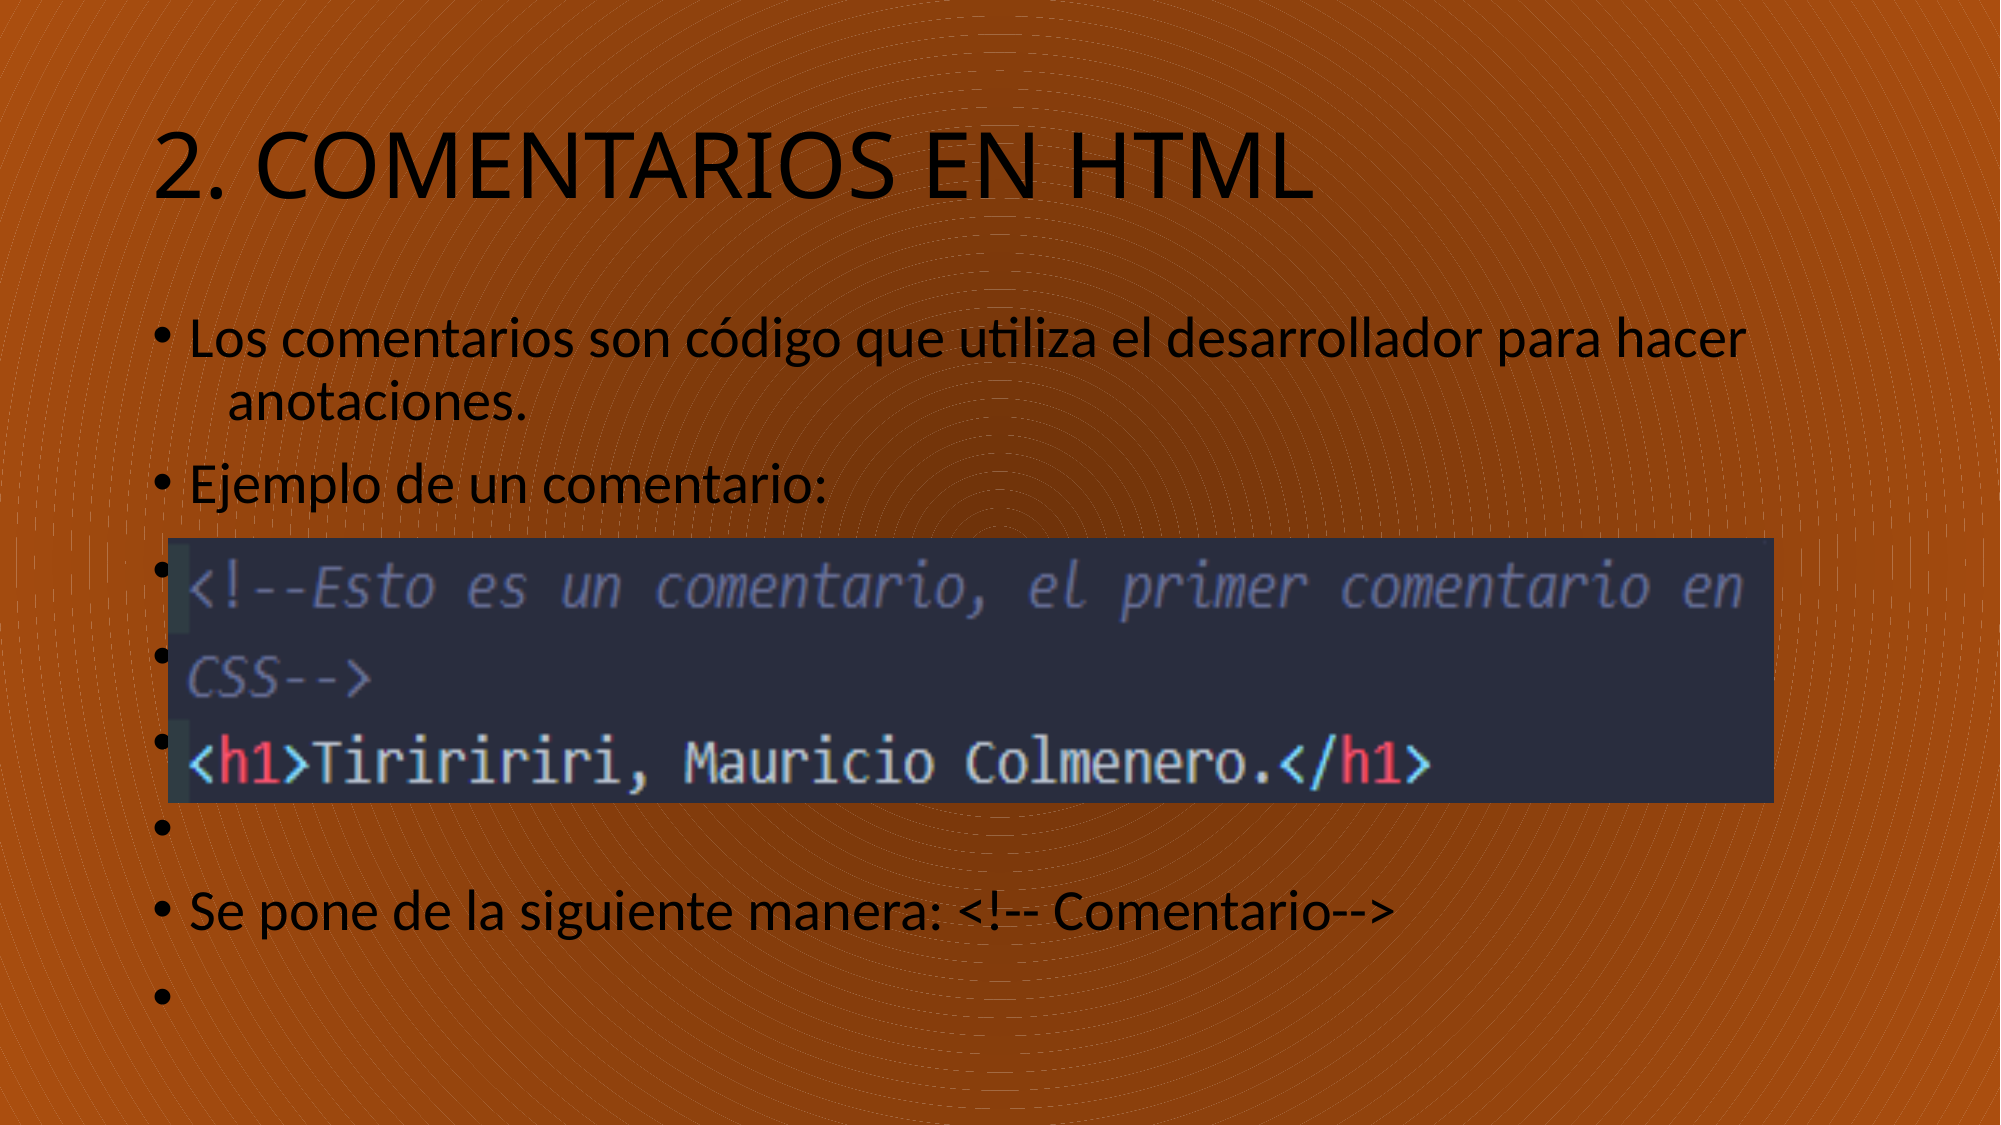

# 2. COMENTARIOS EN HTML
Los comentarios son código que utiliza el desarrollador para hacer anotaciones.
Ejemplo de un comentario:
Se pone de la siguiente manera: <!-- Comentario-->